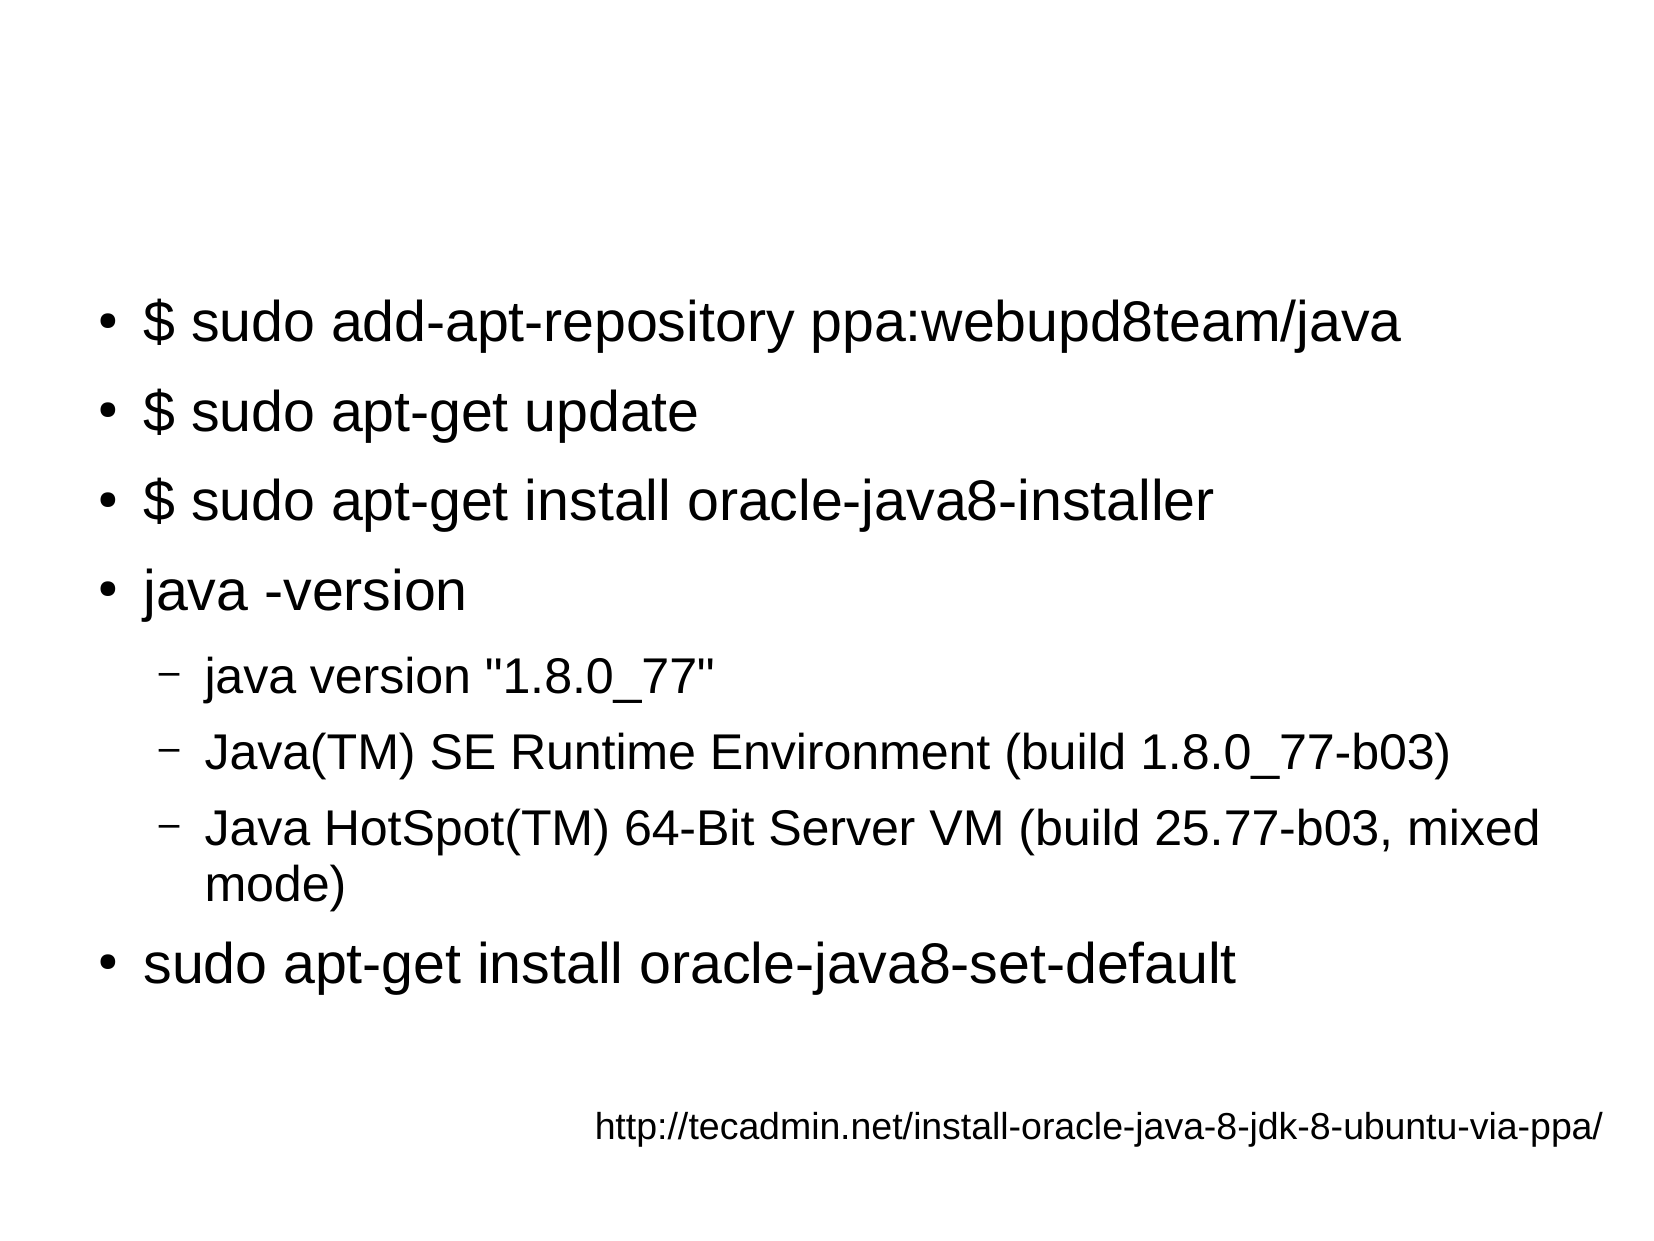

#
$ sudo add-apt-repository ppa:webupd8team/java
$ sudo apt-get update
$ sudo apt-get install oracle-java8-installer
java -version
java version "1.8.0_77"
Java(TM) SE Runtime Environment (build 1.8.0_77-b03)
Java HotSpot(TM) 64-Bit Server VM (build 25.77-b03, mixed mode)
sudo apt-get install oracle-java8-set-default
http://tecadmin.net/install-oracle-java-8-jdk-8-ubuntu-via-ppa/